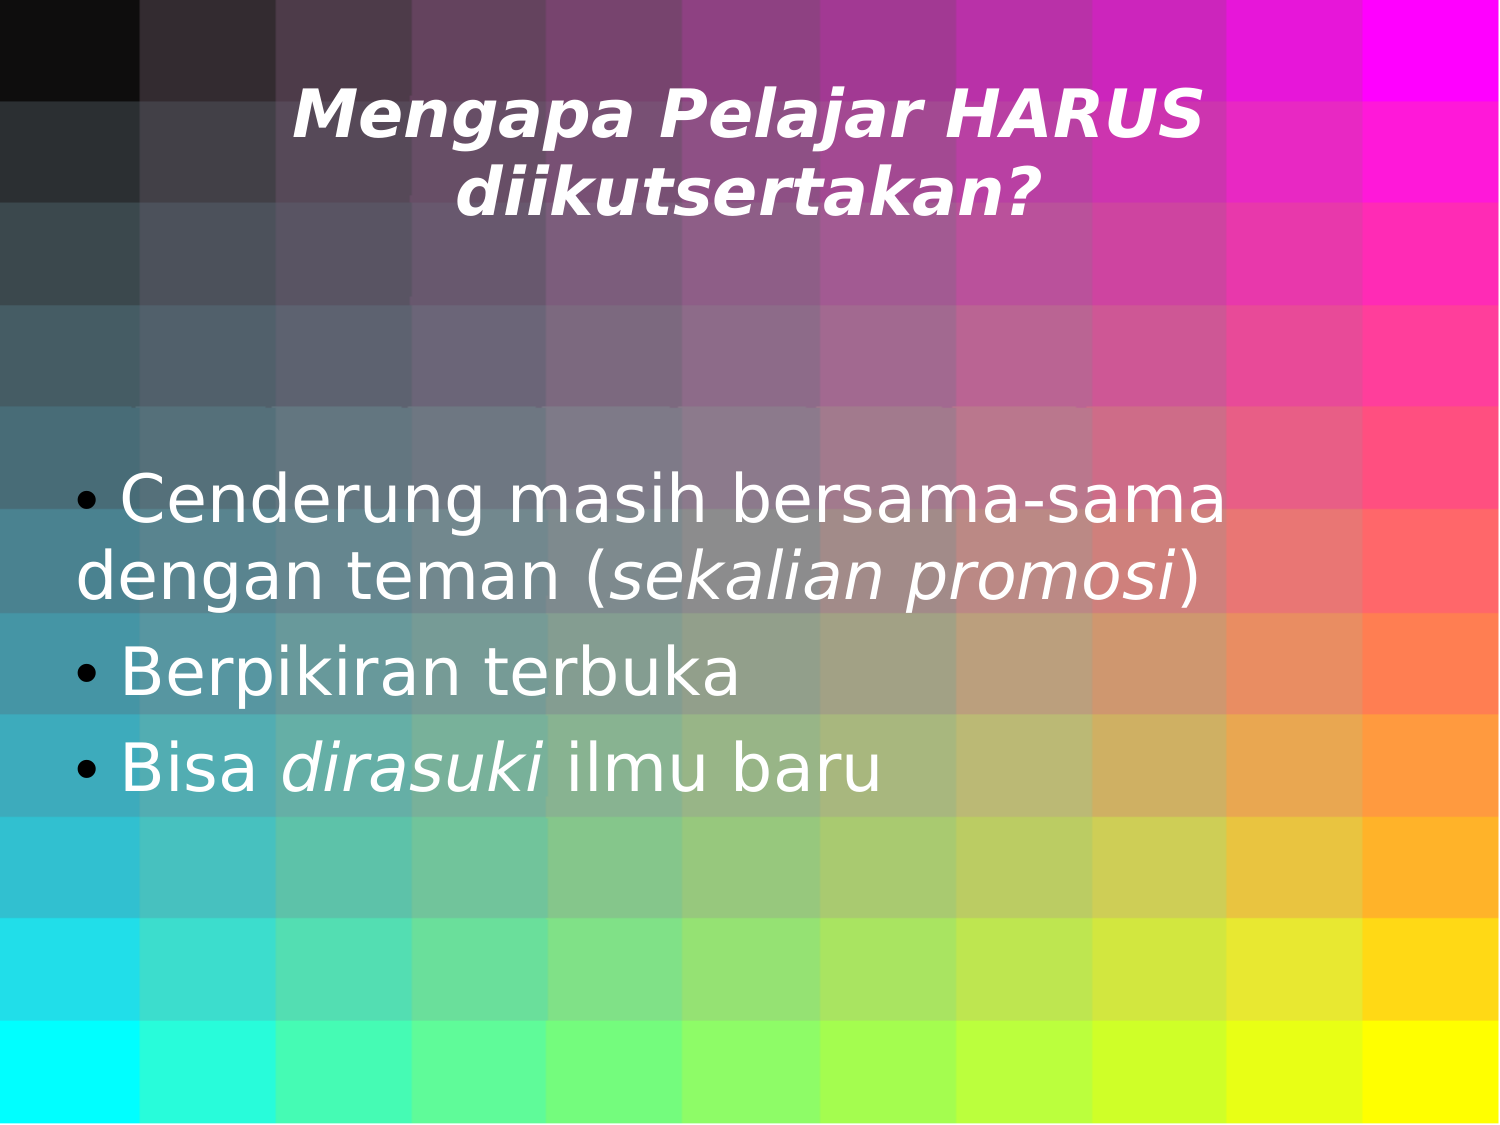

# Mengapa Pelajar HARUS diikutsertakan?
 Cenderung masih bersama-sama dengan teman (sekalian promosi)
 Berpikiran terbuka
 Bisa dirasuki ilmu baru